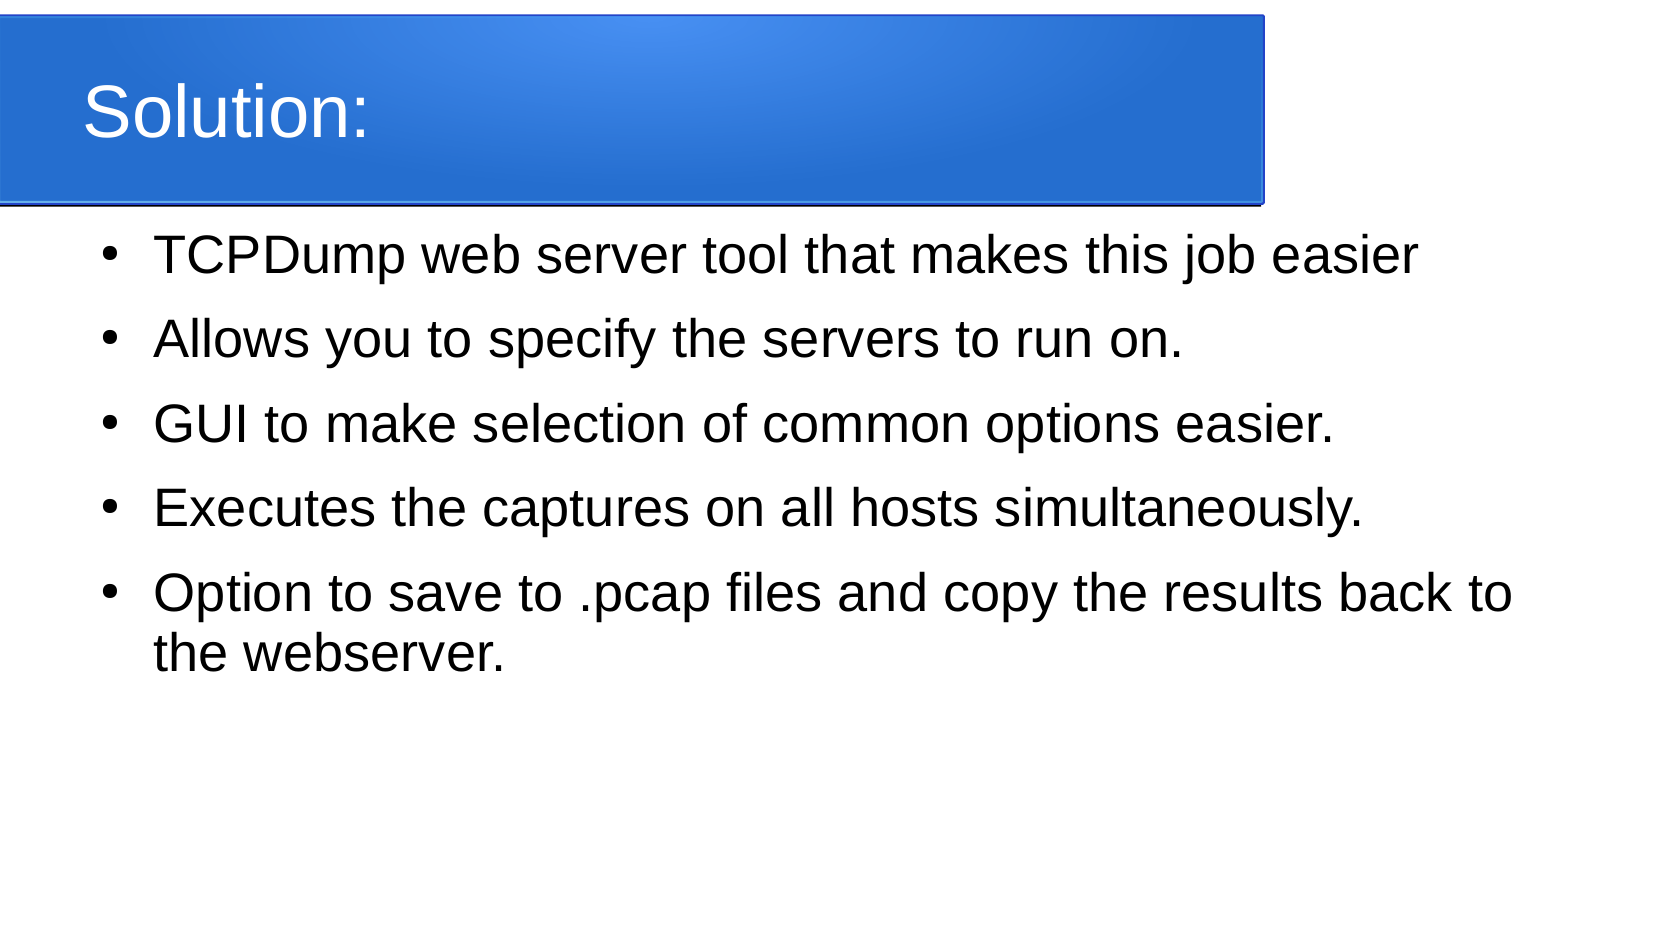

# Solution:
TCPDump web server tool that makes this job easier
Allows you to specify the servers to run on.
GUI to make selection of common options easier.
Executes the captures on all hosts simultaneously.
Option to save to .pcap files and copy the results back to the webserver.